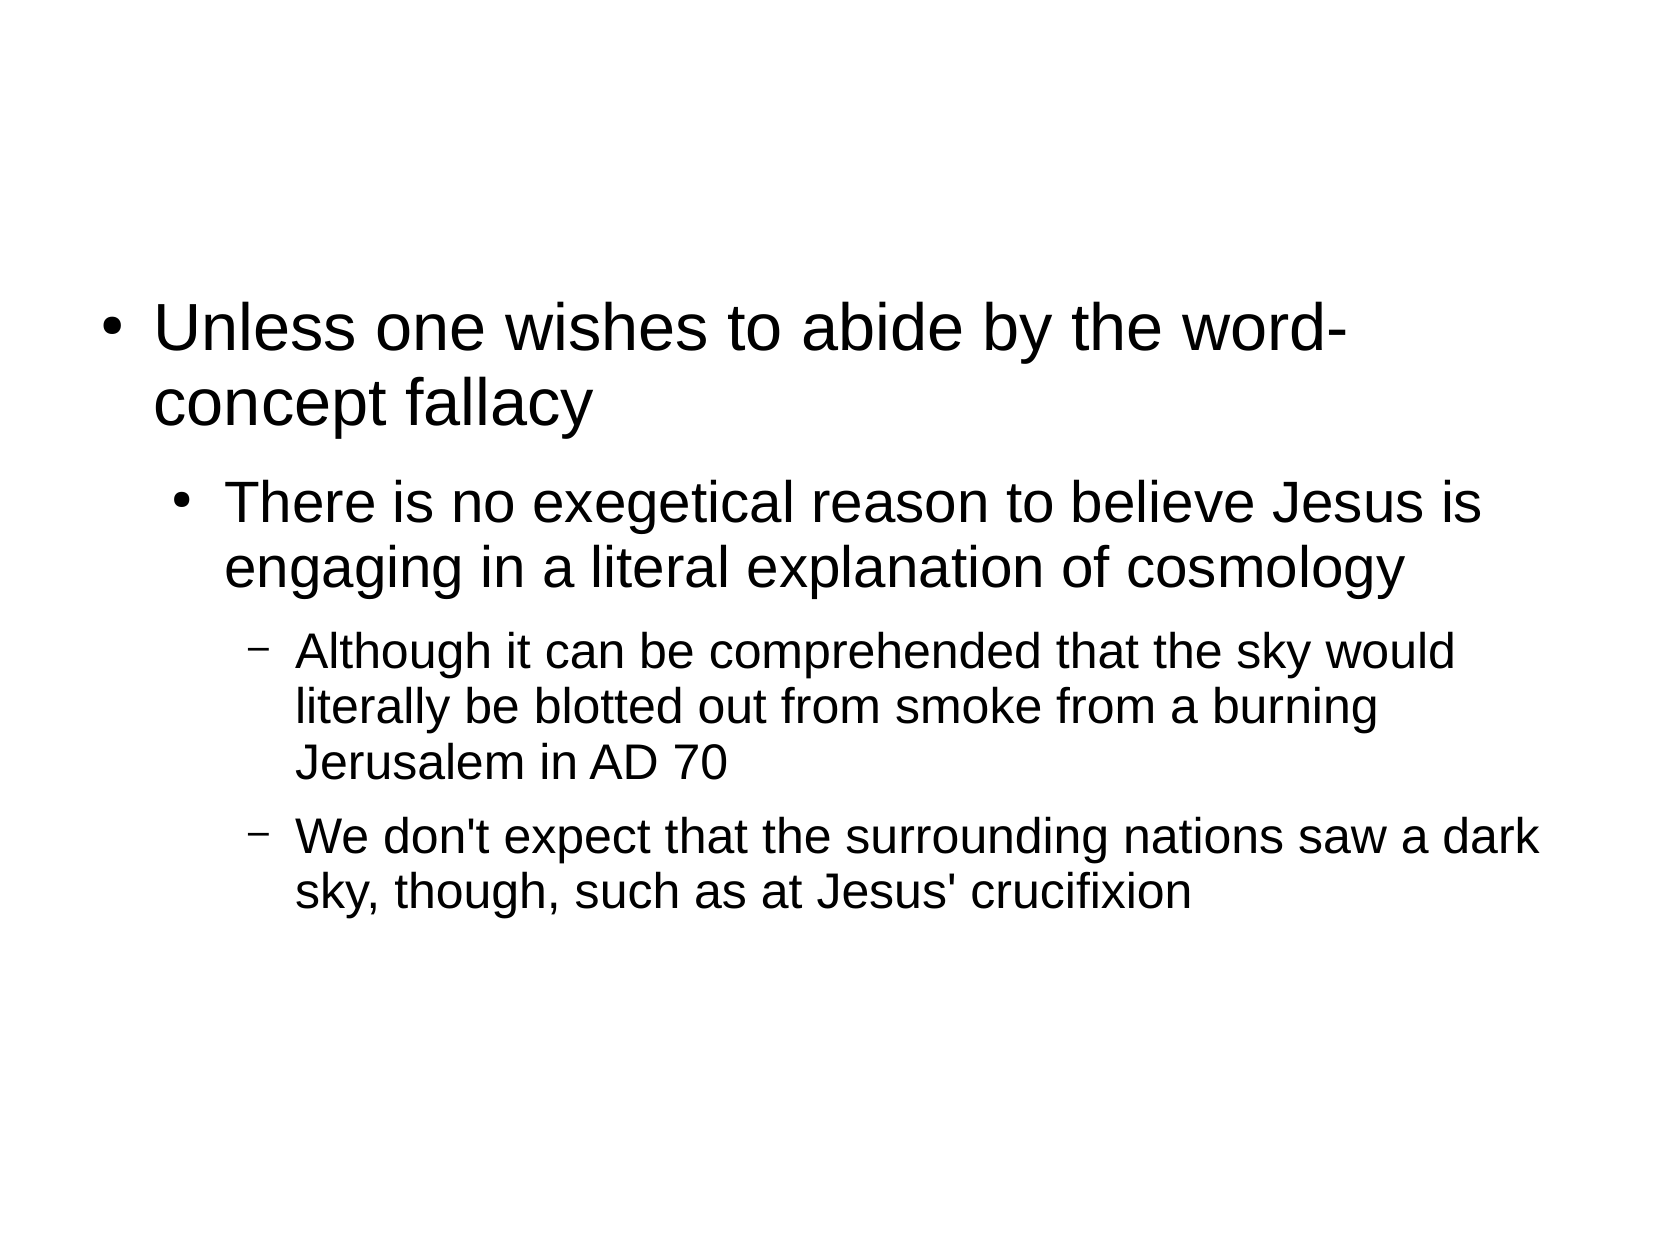

#
Unless one wishes to abide by the word-concept fallacy
There is no exegetical reason to believe Jesus is engaging in a literal explanation of cosmology
Although it can be comprehended that the sky would literally be blotted out from smoke from a burning Jerusalem in AD 70
We don't expect that the surrounding nations saw a dark sky, though, such as at Jesus' crucifixion